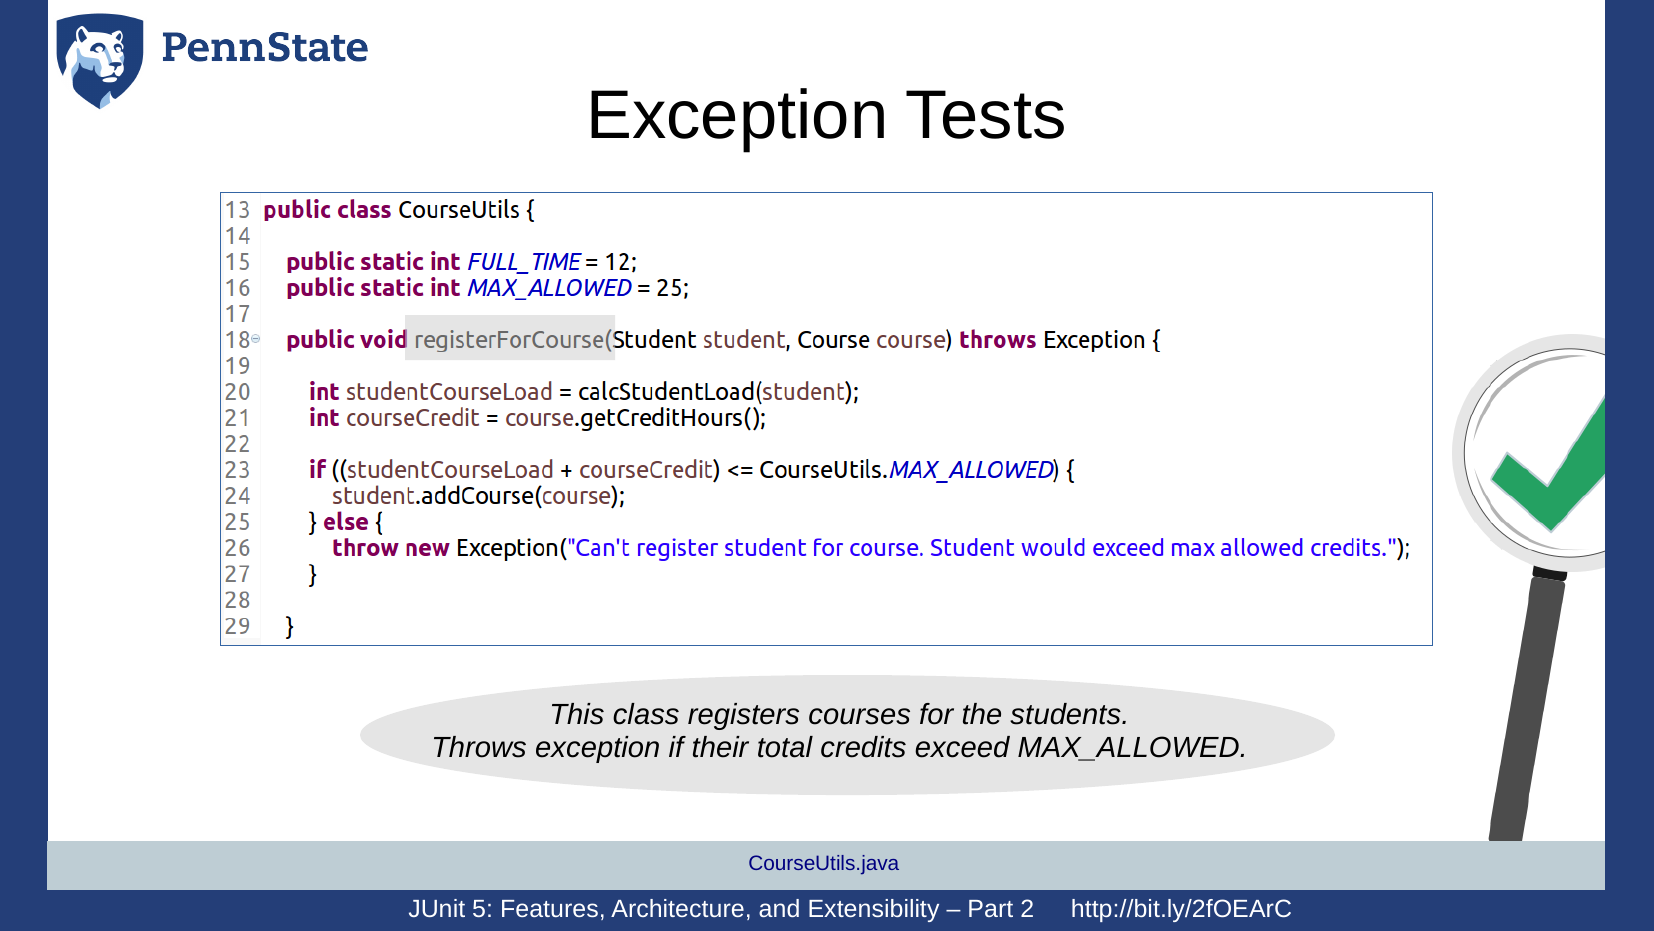

# Exception Tests
This class registers courses for the students.
Throws exception if their total credits exceed MAX_ALLOWED.
CourseUtils.java